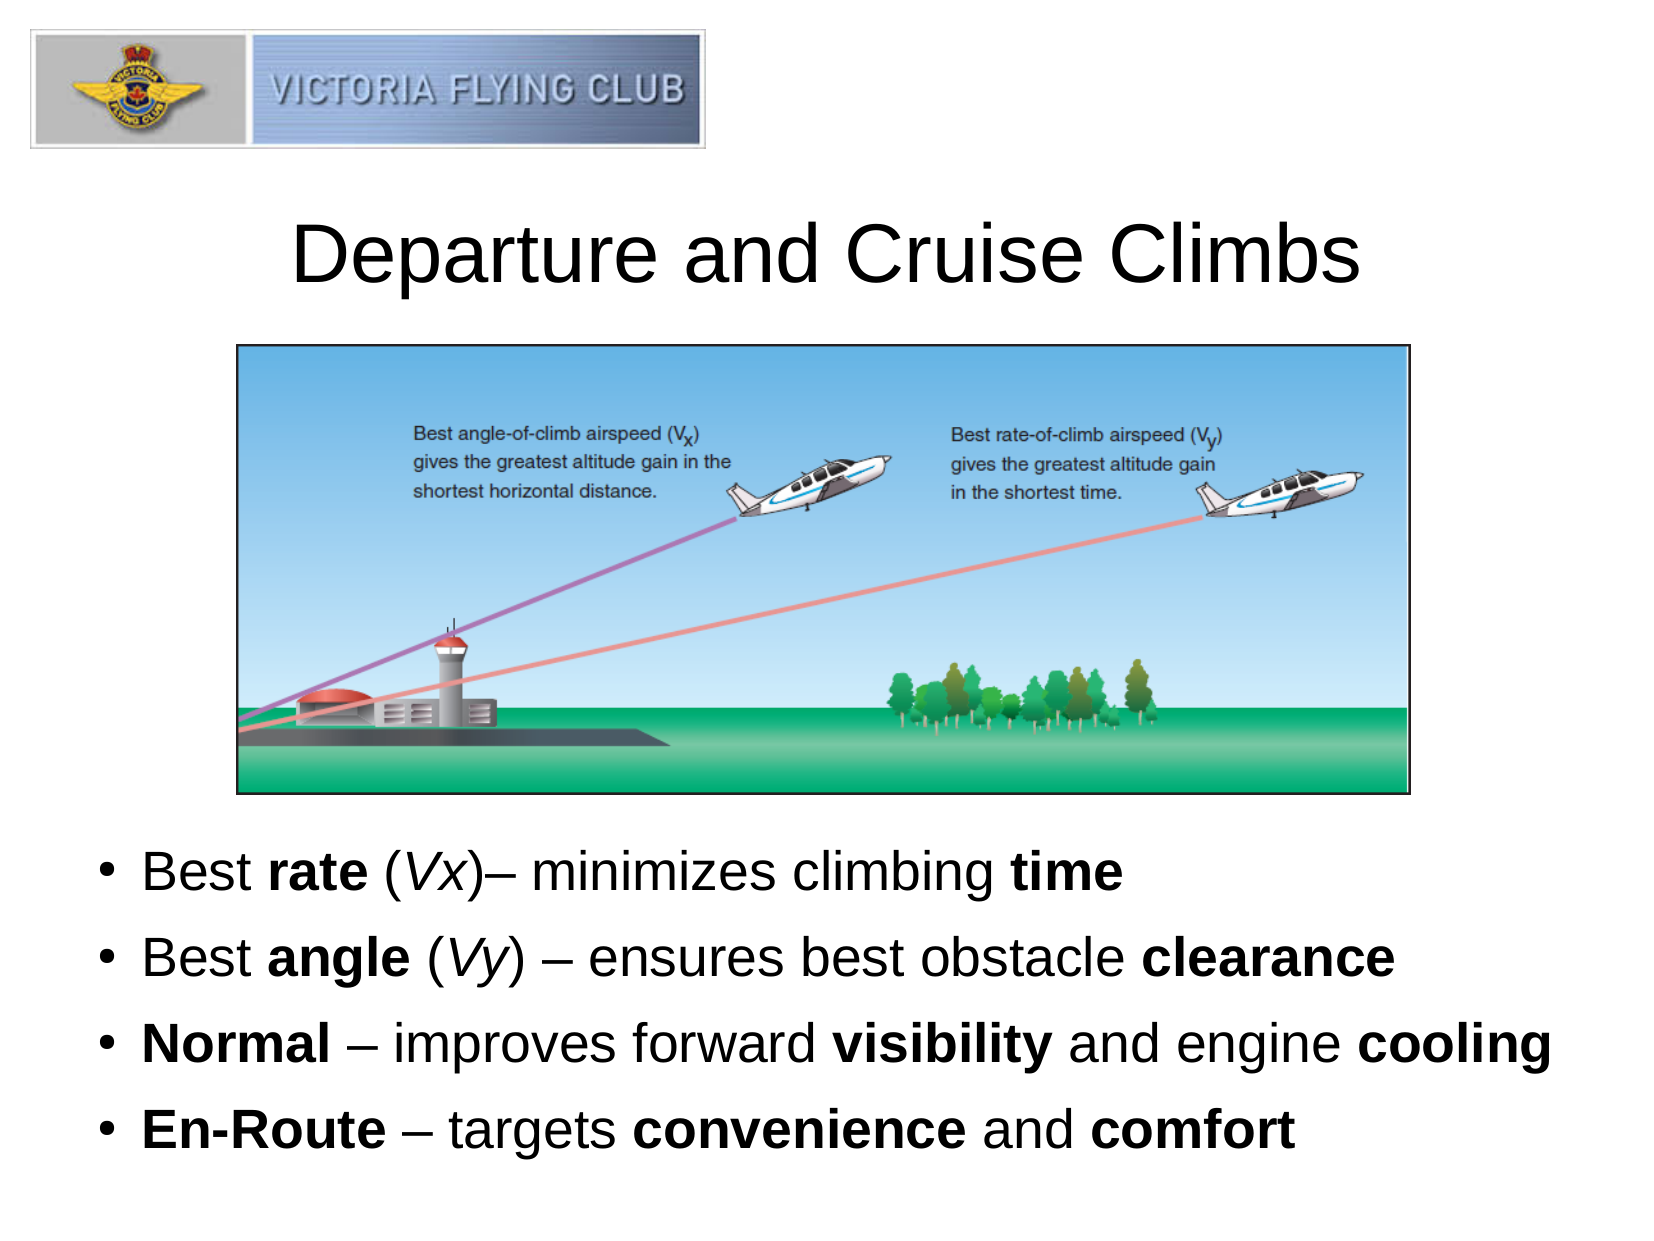

# Departure and Cruise Climbs
Best rate (Vx)– minimizes climbing time
Best angle (Vy) – ensures best obstacle clearance
Normal – improves forward visibility and engine cooling
En-Route – targets convenience and comfort